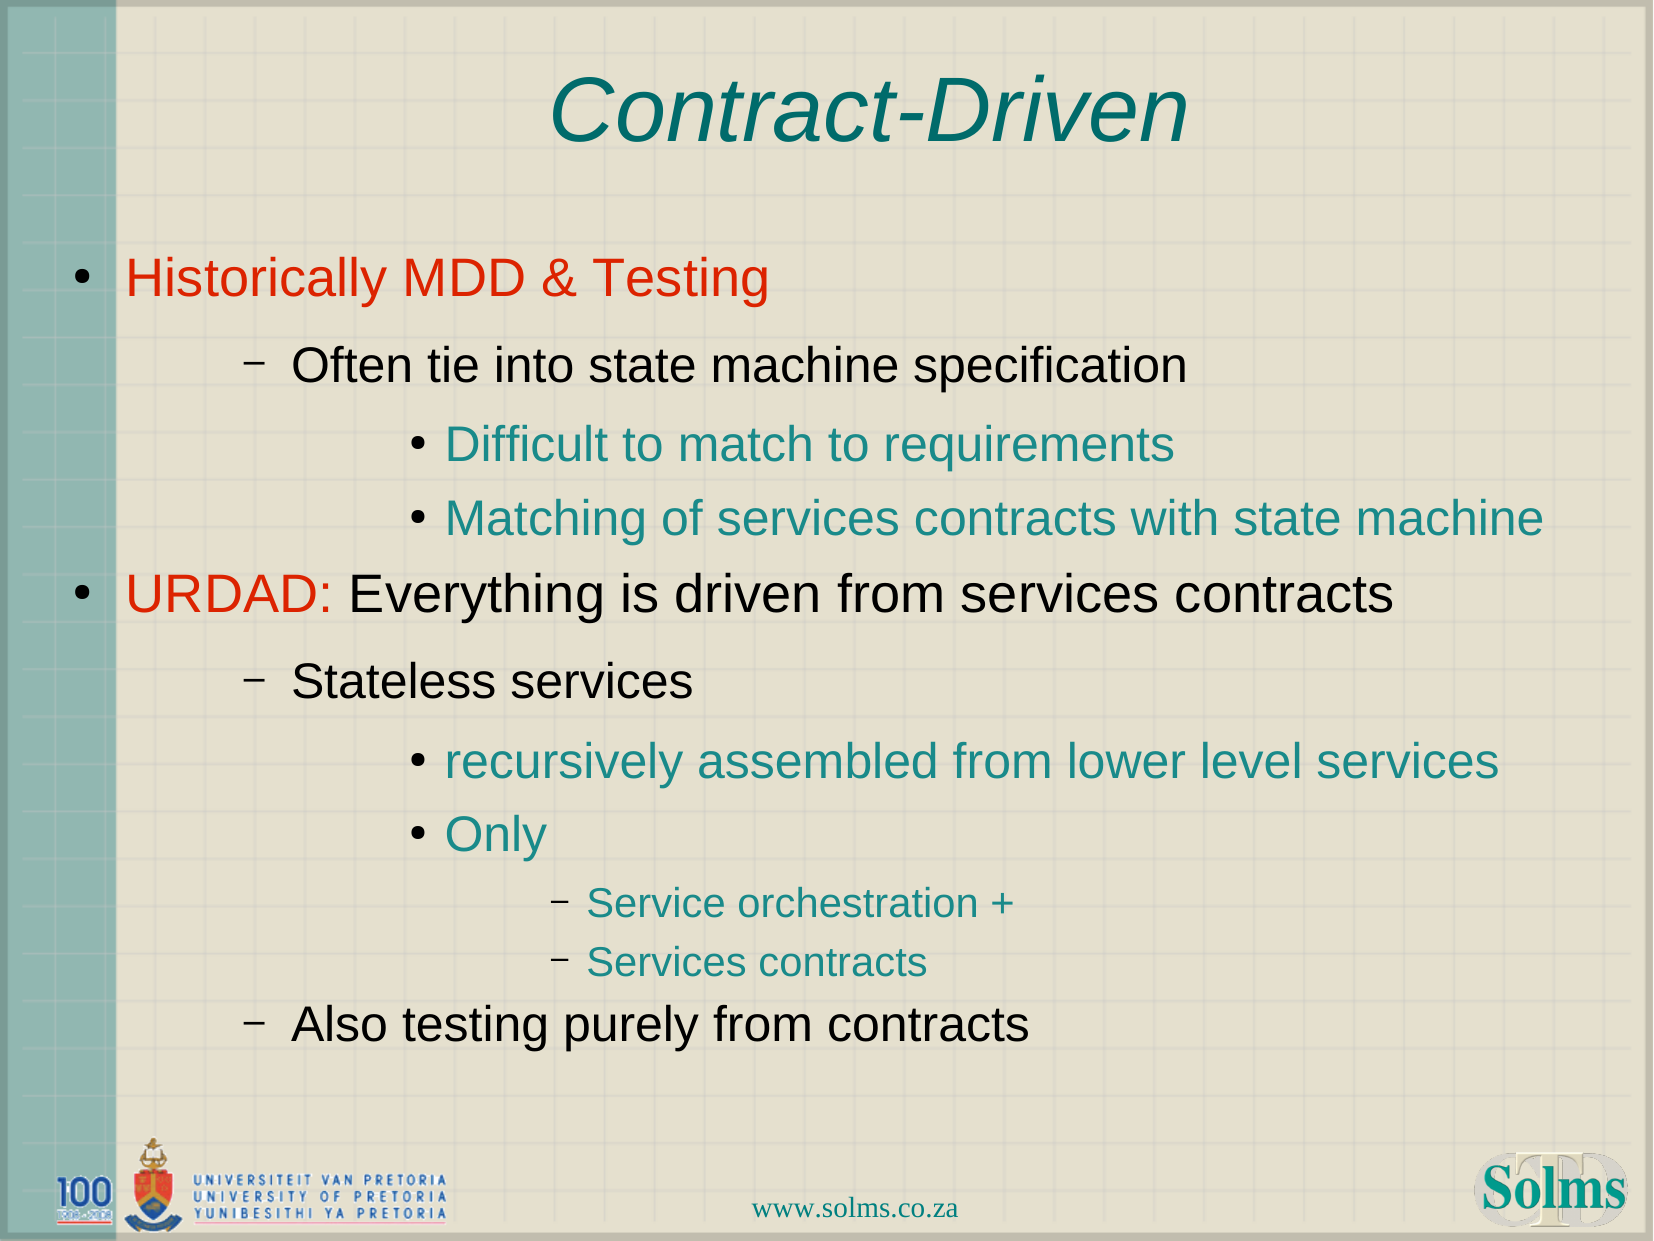

# Contract-Driven
Historically MDD & Testing
Often tie into state machine specification
Difficult to match to requirements
Matching of services contracts with state machine
URDAD: Everything is driven from services contracts
Stateless services
recursively assembled from lower level services
Only
Service orchestration +
Services contracts
Also testing purely from contracts
22